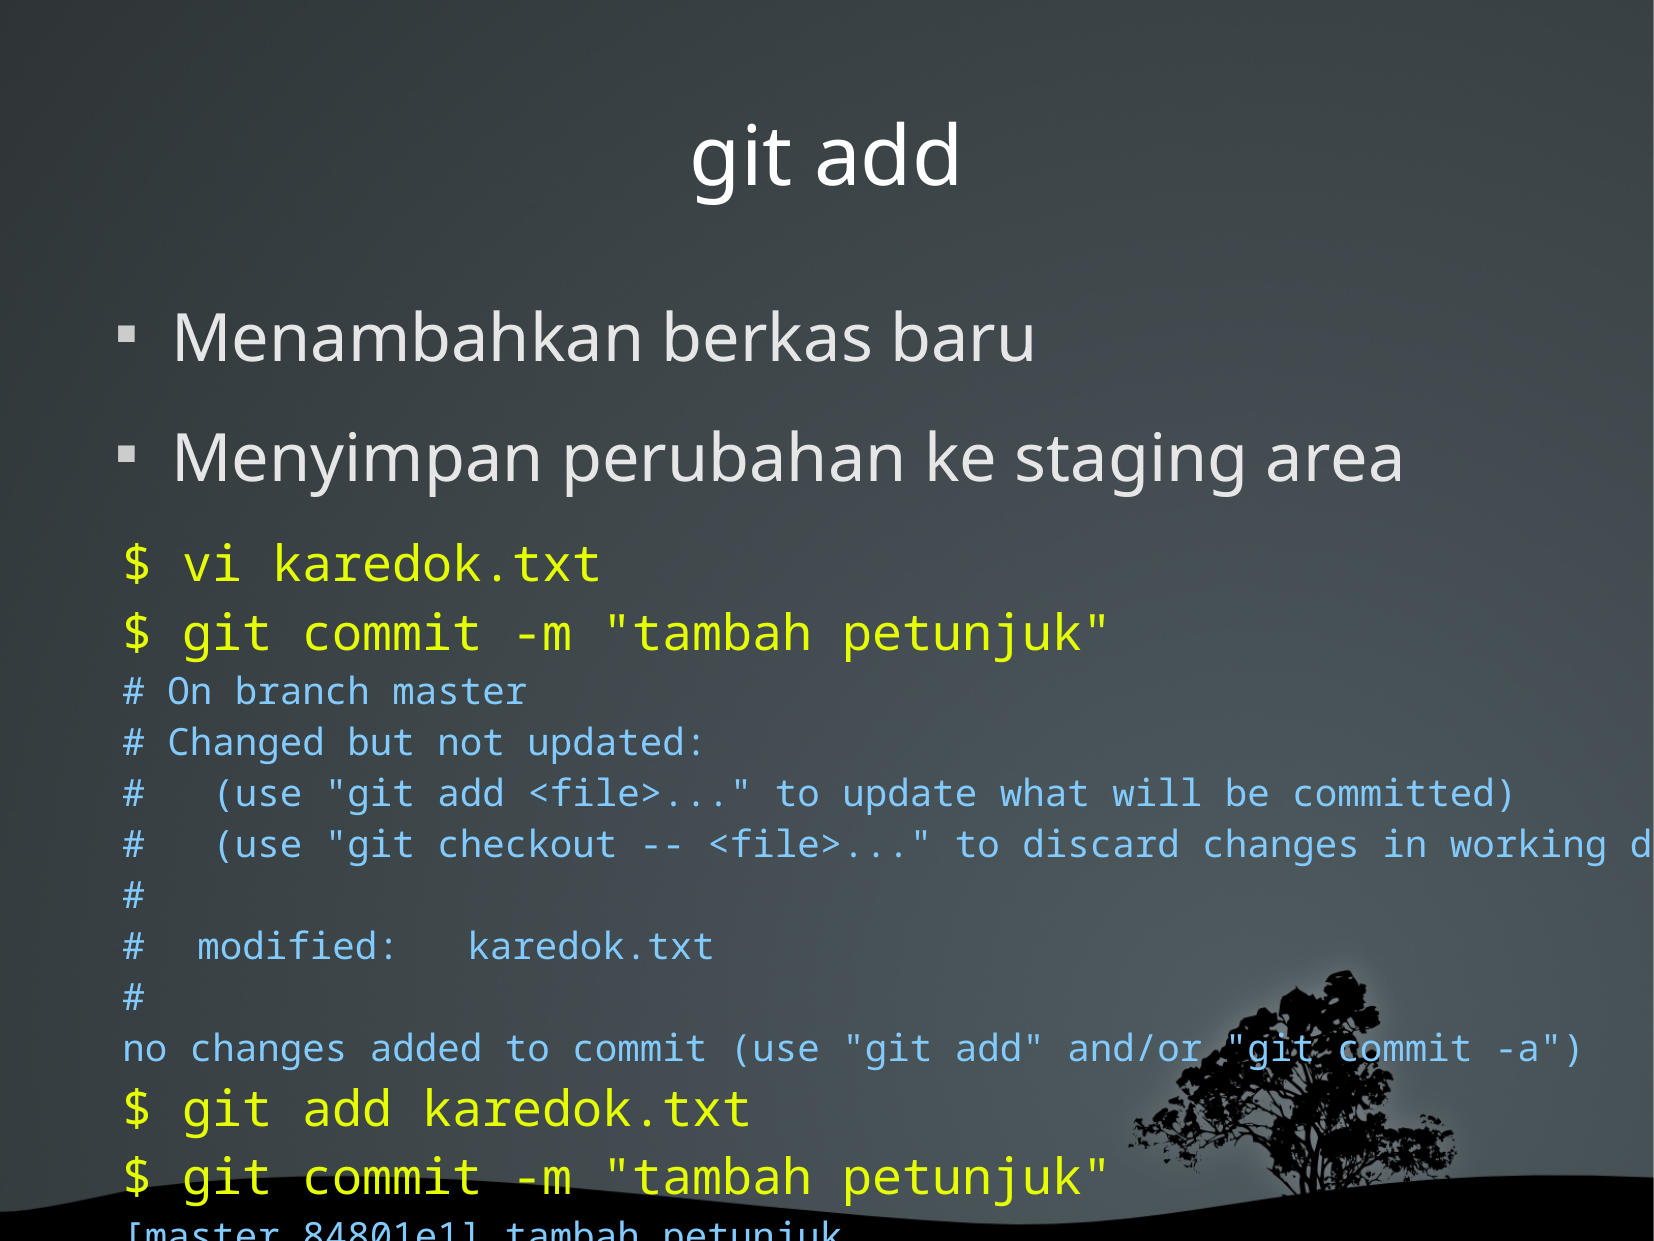

# git add
Menambahkan berkas baru
Menyimpan perubahan ke staging area
$ vi karedok.txt
$ git commit -m "tambah petunjuk"
# On branch master
# Changed but not updated:
# (use "git add <file>..." to update what will be committed)
# (use "git checkout -- <file>..." to discard changes in working directory)
#
#	modified: karedok.txt
#
no changes added to commit (use "git add" and/or "git commit -a")
$ git add karedok.txt
$ git commit -m "tambah petunjuk"
[master 84801e1] tambah petunjuk
 1 files changed, 3 insertions(+), 3 deletions(-)